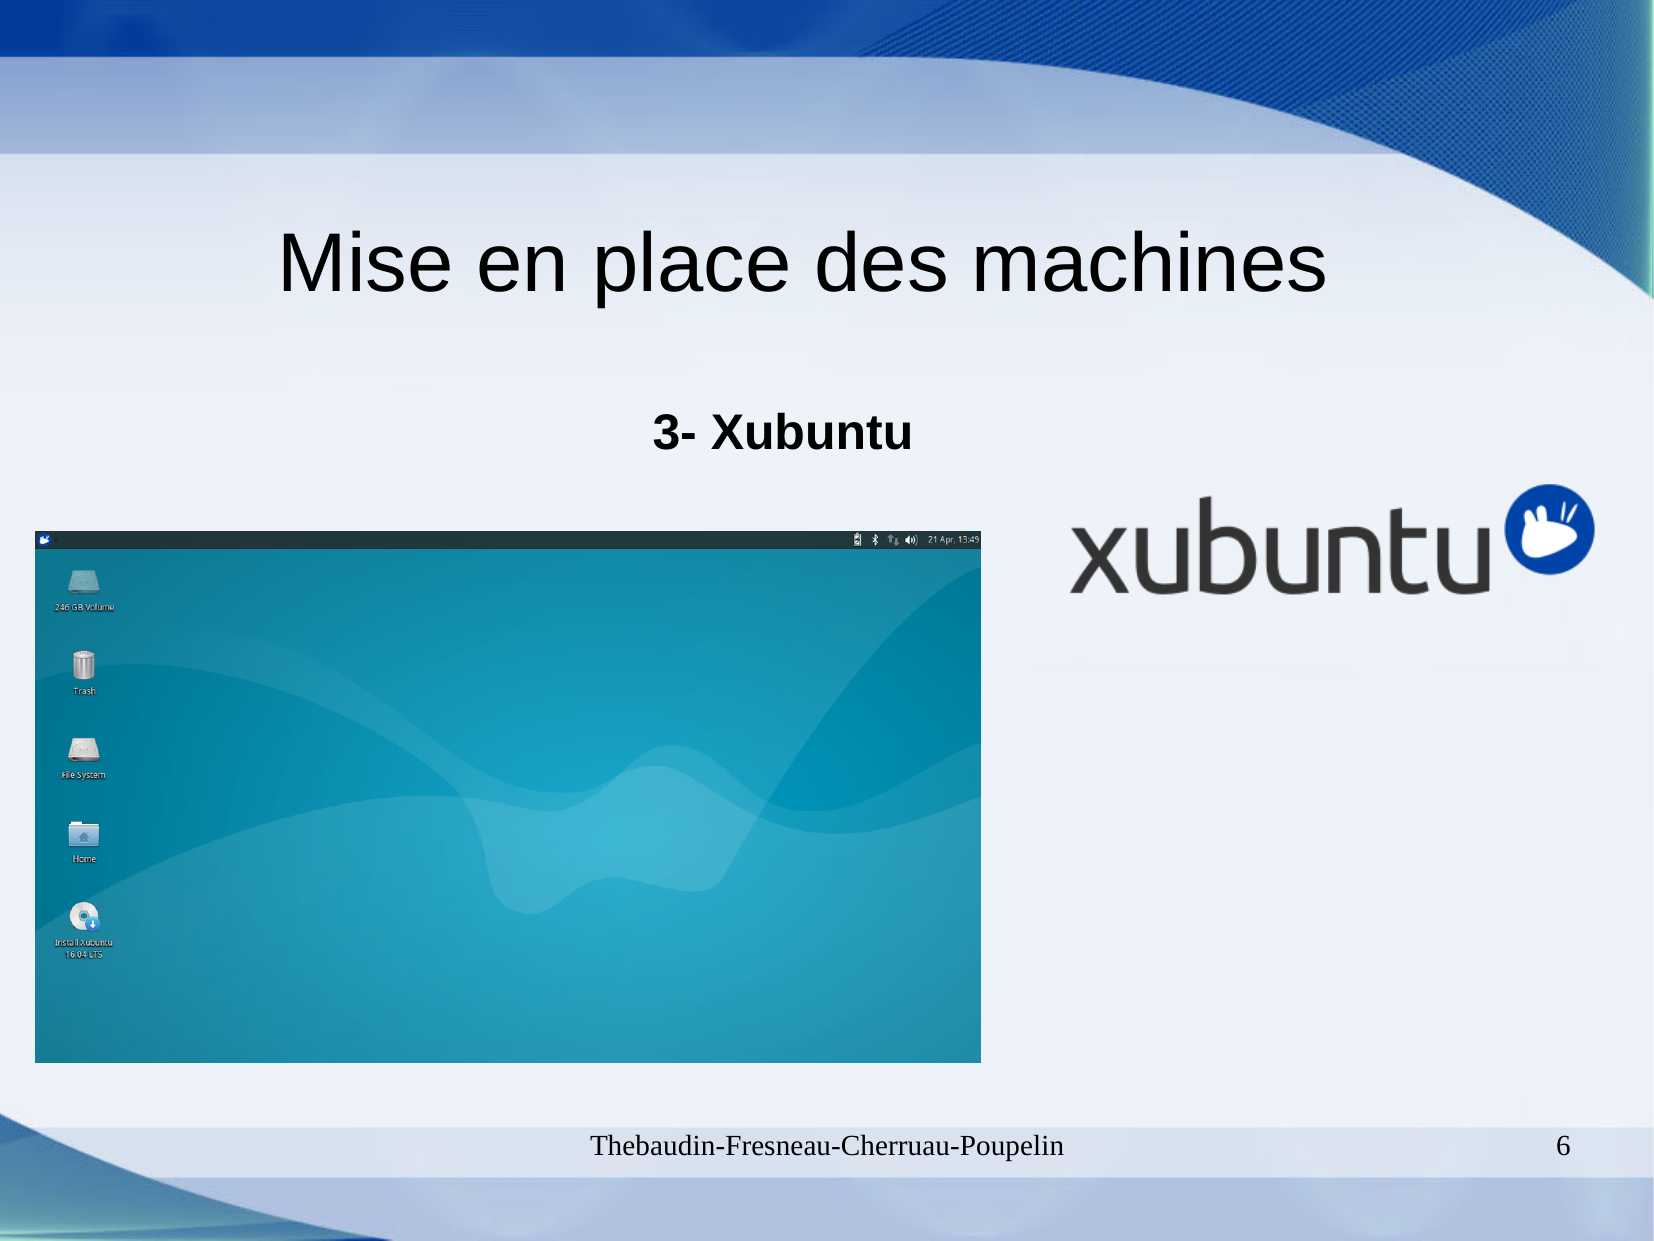

# Mise en place des machines
3- Xubuntu
Thebaudin-Fresneau-Cherruau-Poupelin
6